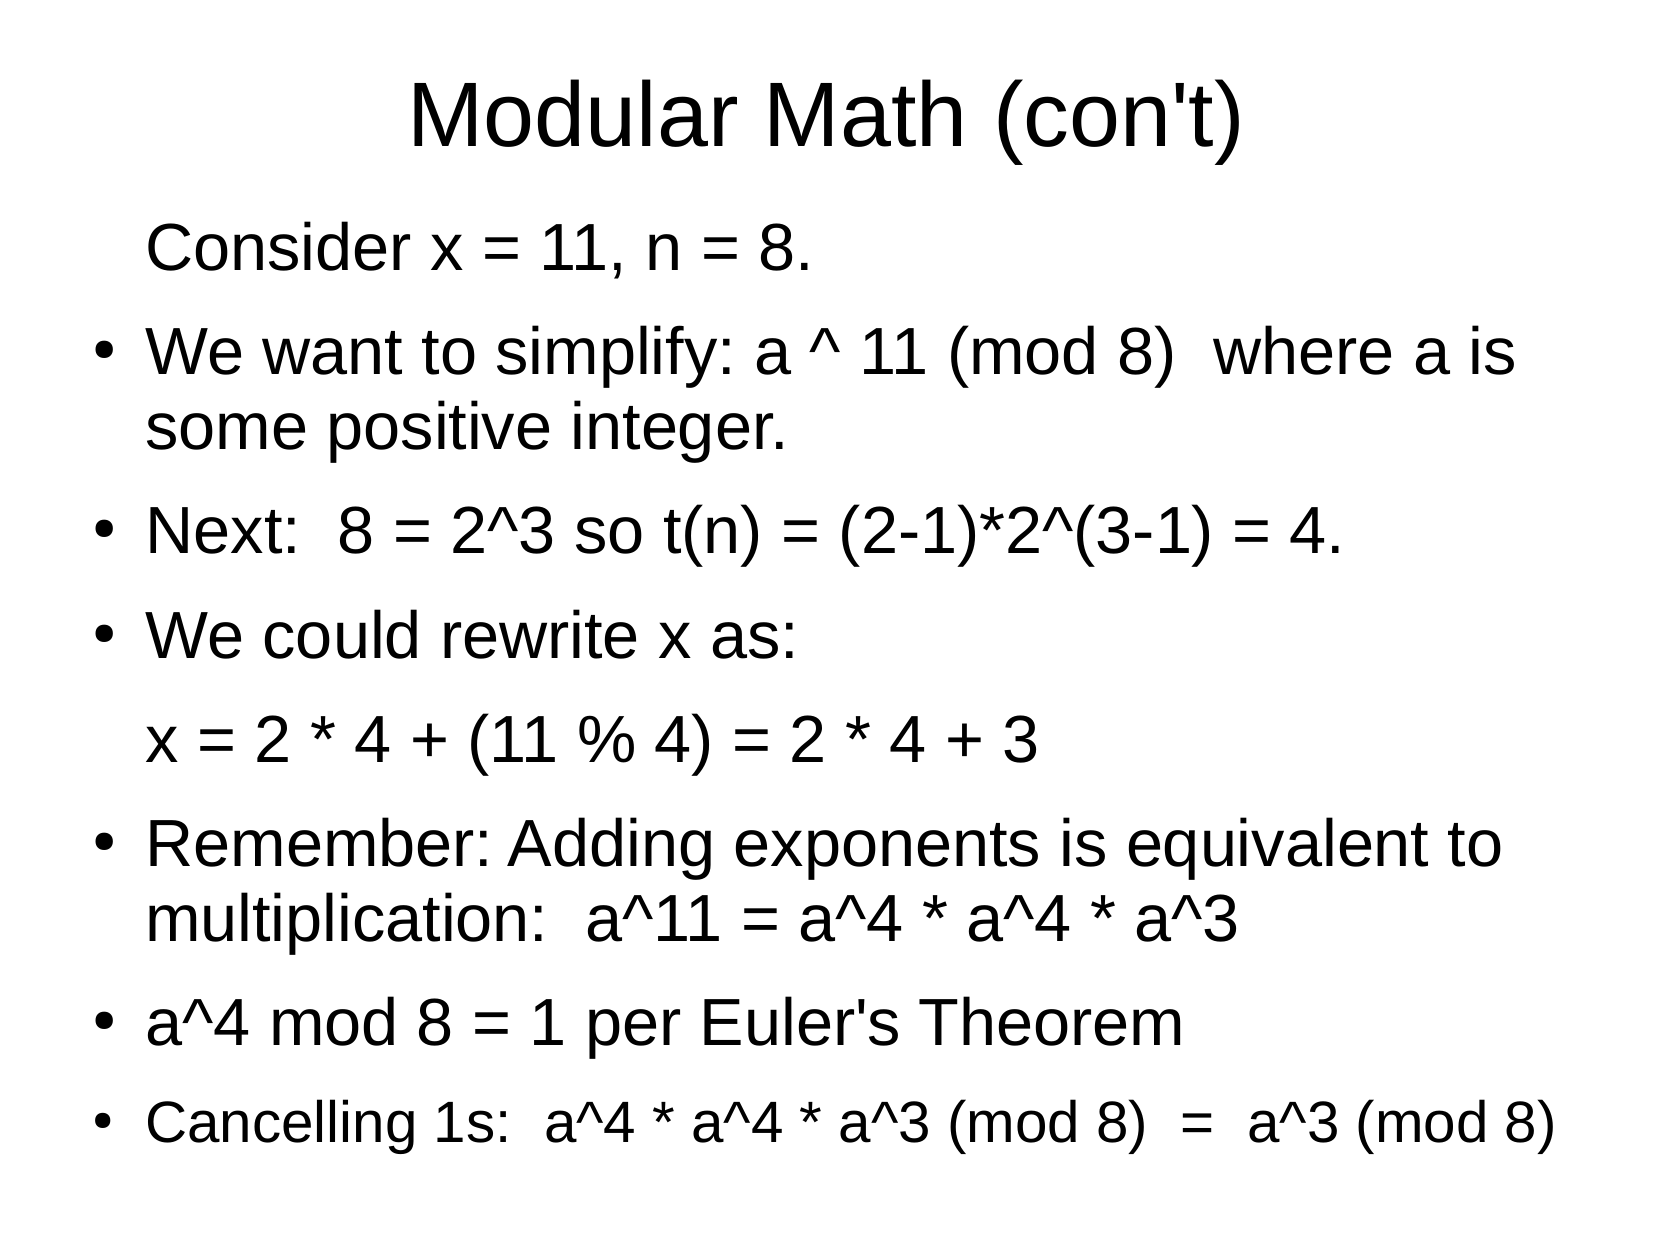

# Modular Math (con't)
Consider x = 11, n = 8.
We want to simplify: a ^ 11 (mod 8) where a is some positive integer.
Next: 8 = 2^3 so t(n) = (2-1)*2^(3-1) = 4.
We could rewrite x as:
x = 2 * 4 + (11 % 4) = 2 * 4 + 3
Remember: Adding exponents is equivalent to multiplication: a^11 = a^4 * a^4 * a^3
a^4 mod 8 = 1 per Euler's Theorem
Cancelling 1s: a^4 * a^4 * a^3 (mod 8) = a^3 (mod 8)